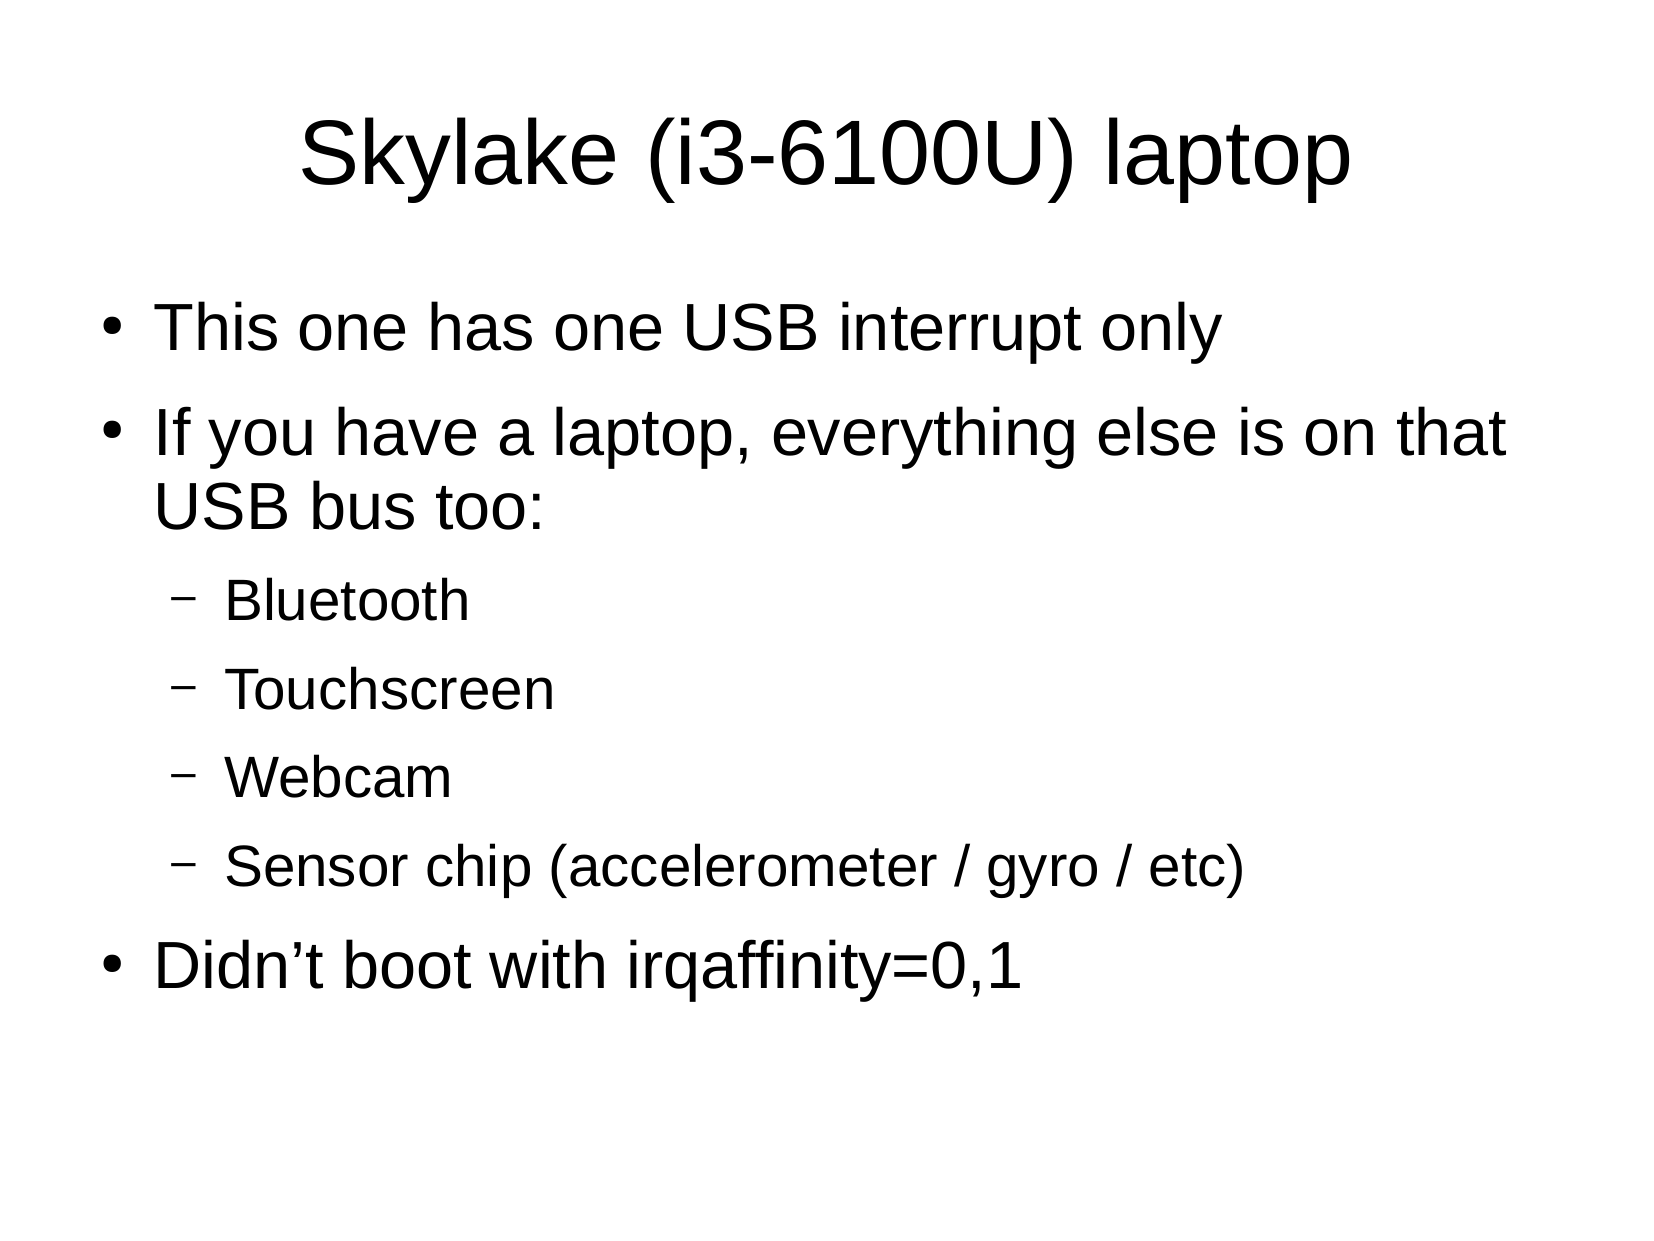

# Skylake (i3-6100U) laptop
This one has one USB interrupt only
If you have a laptop, everything else is on that USB bus too:
Bluetooth
Touchscreen
Webcam
Sensor chip (accelerometer / gyro / etc)
Didn’t boot with irqaffinity=0,1